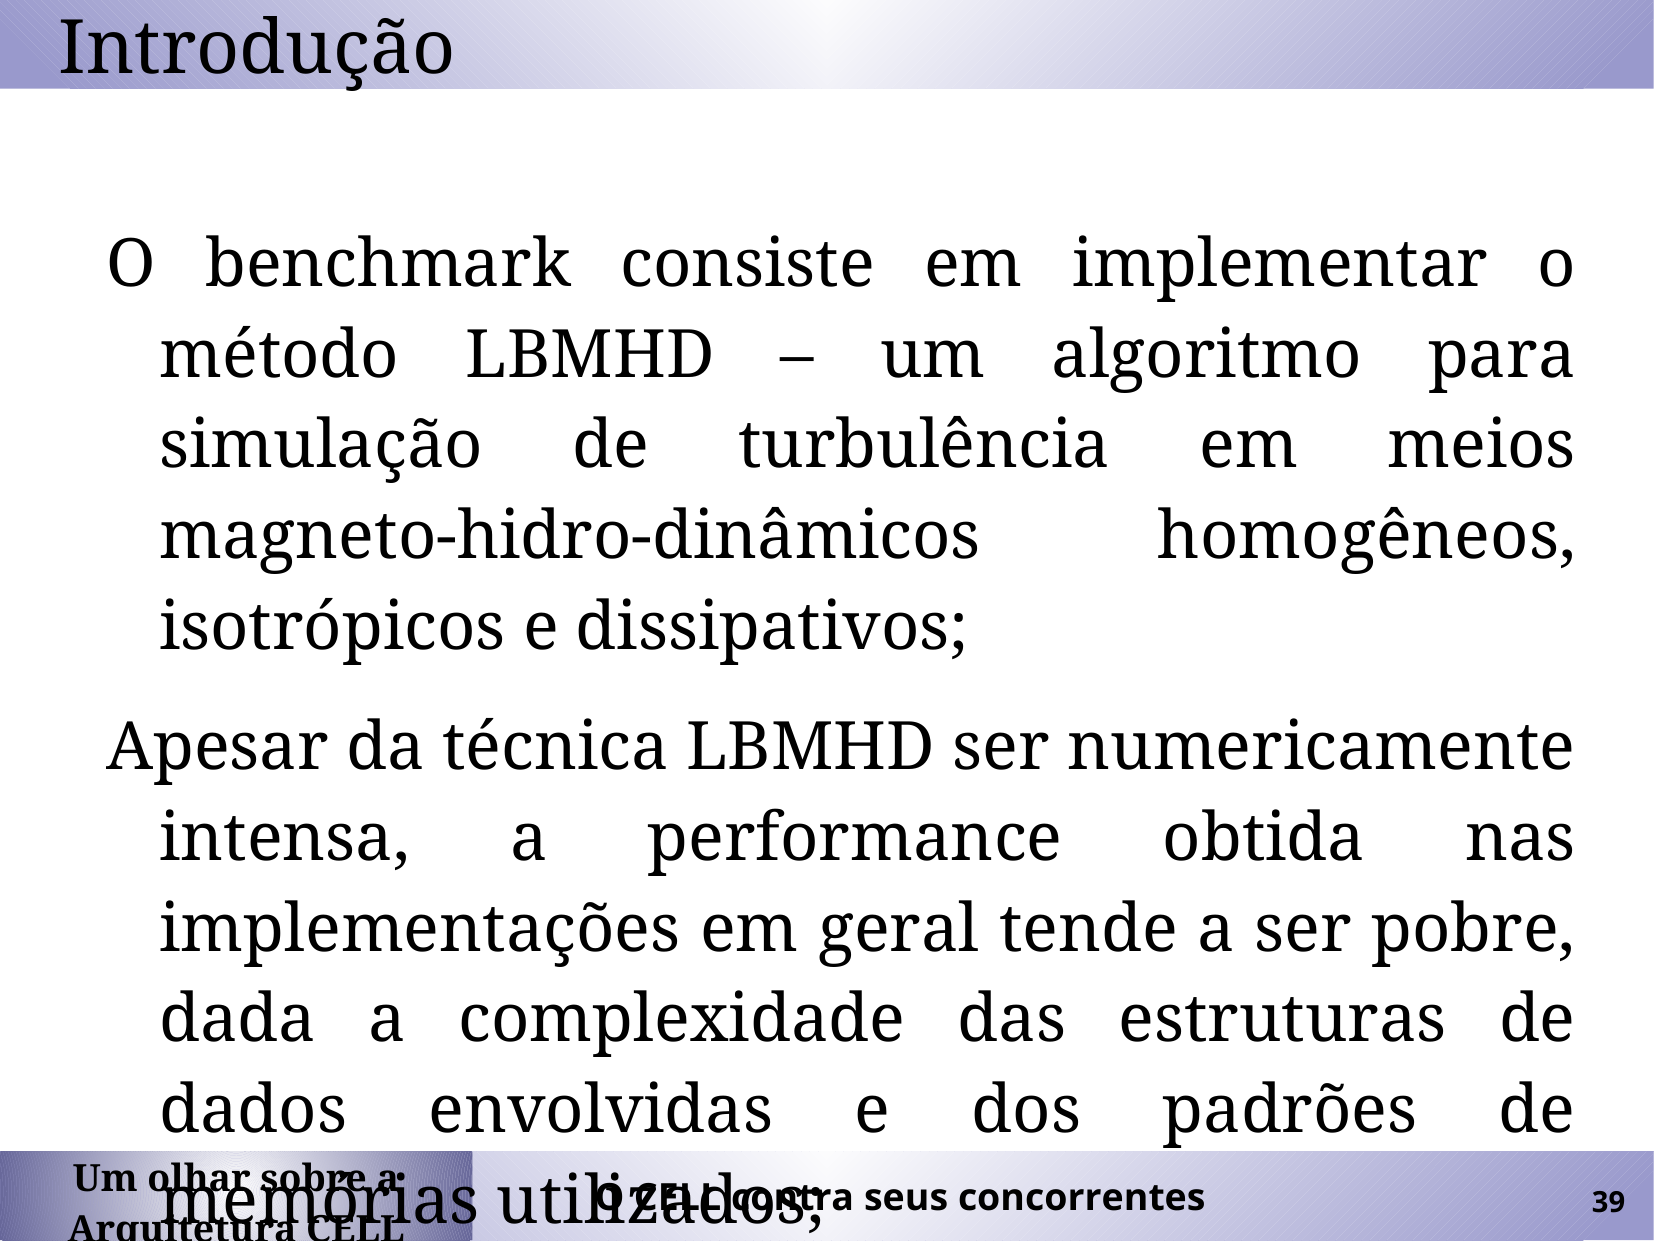

# Introdução
O benchmark consiste em implementar o método LBMHD – um algoritmo para simulação de turbulência em meios magneto-hidro-dinâmicos homogêneos, isotrópicos e dissipativos;
Apesar da técnica LBMHD ser numericamente intensa, a performance obtida nas implementações em geral tende a ser pobre, dada a complexidade das estruturas de dados envolvidas e dos padrões de memórias utilizados;
O CELL contra seus concorrentes
39